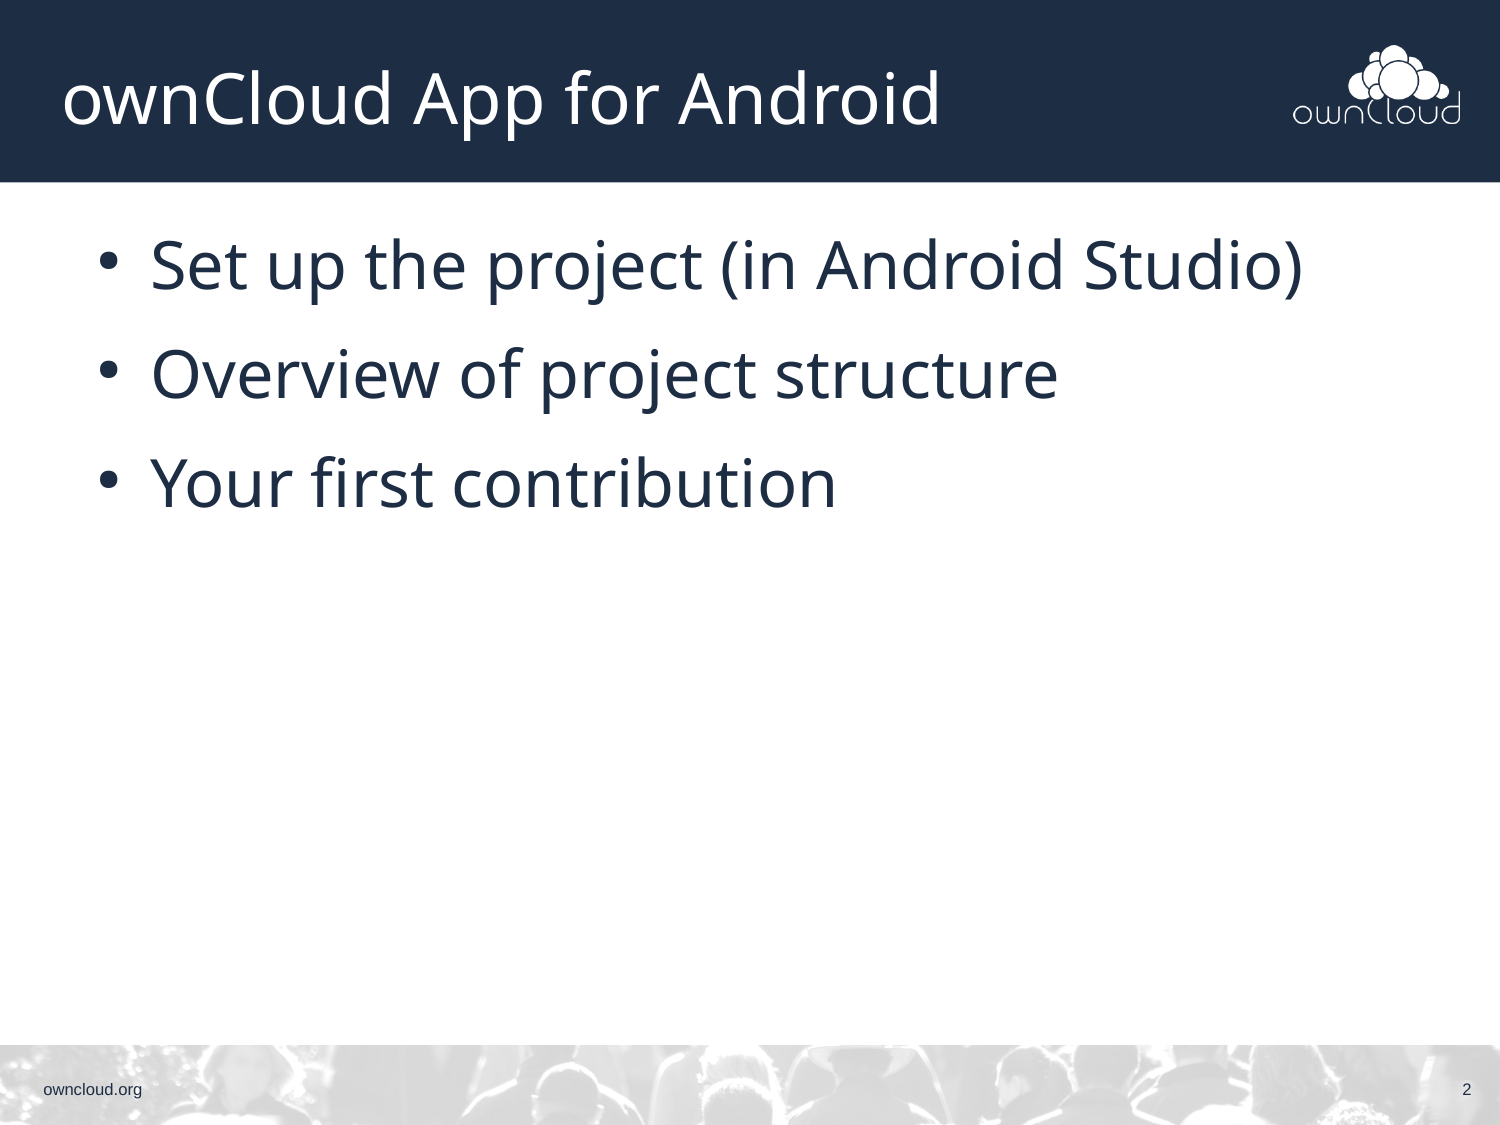

# ownCloud App for Android
Set up the project (in Android Studio)
Overview of project structure
Your first contribution